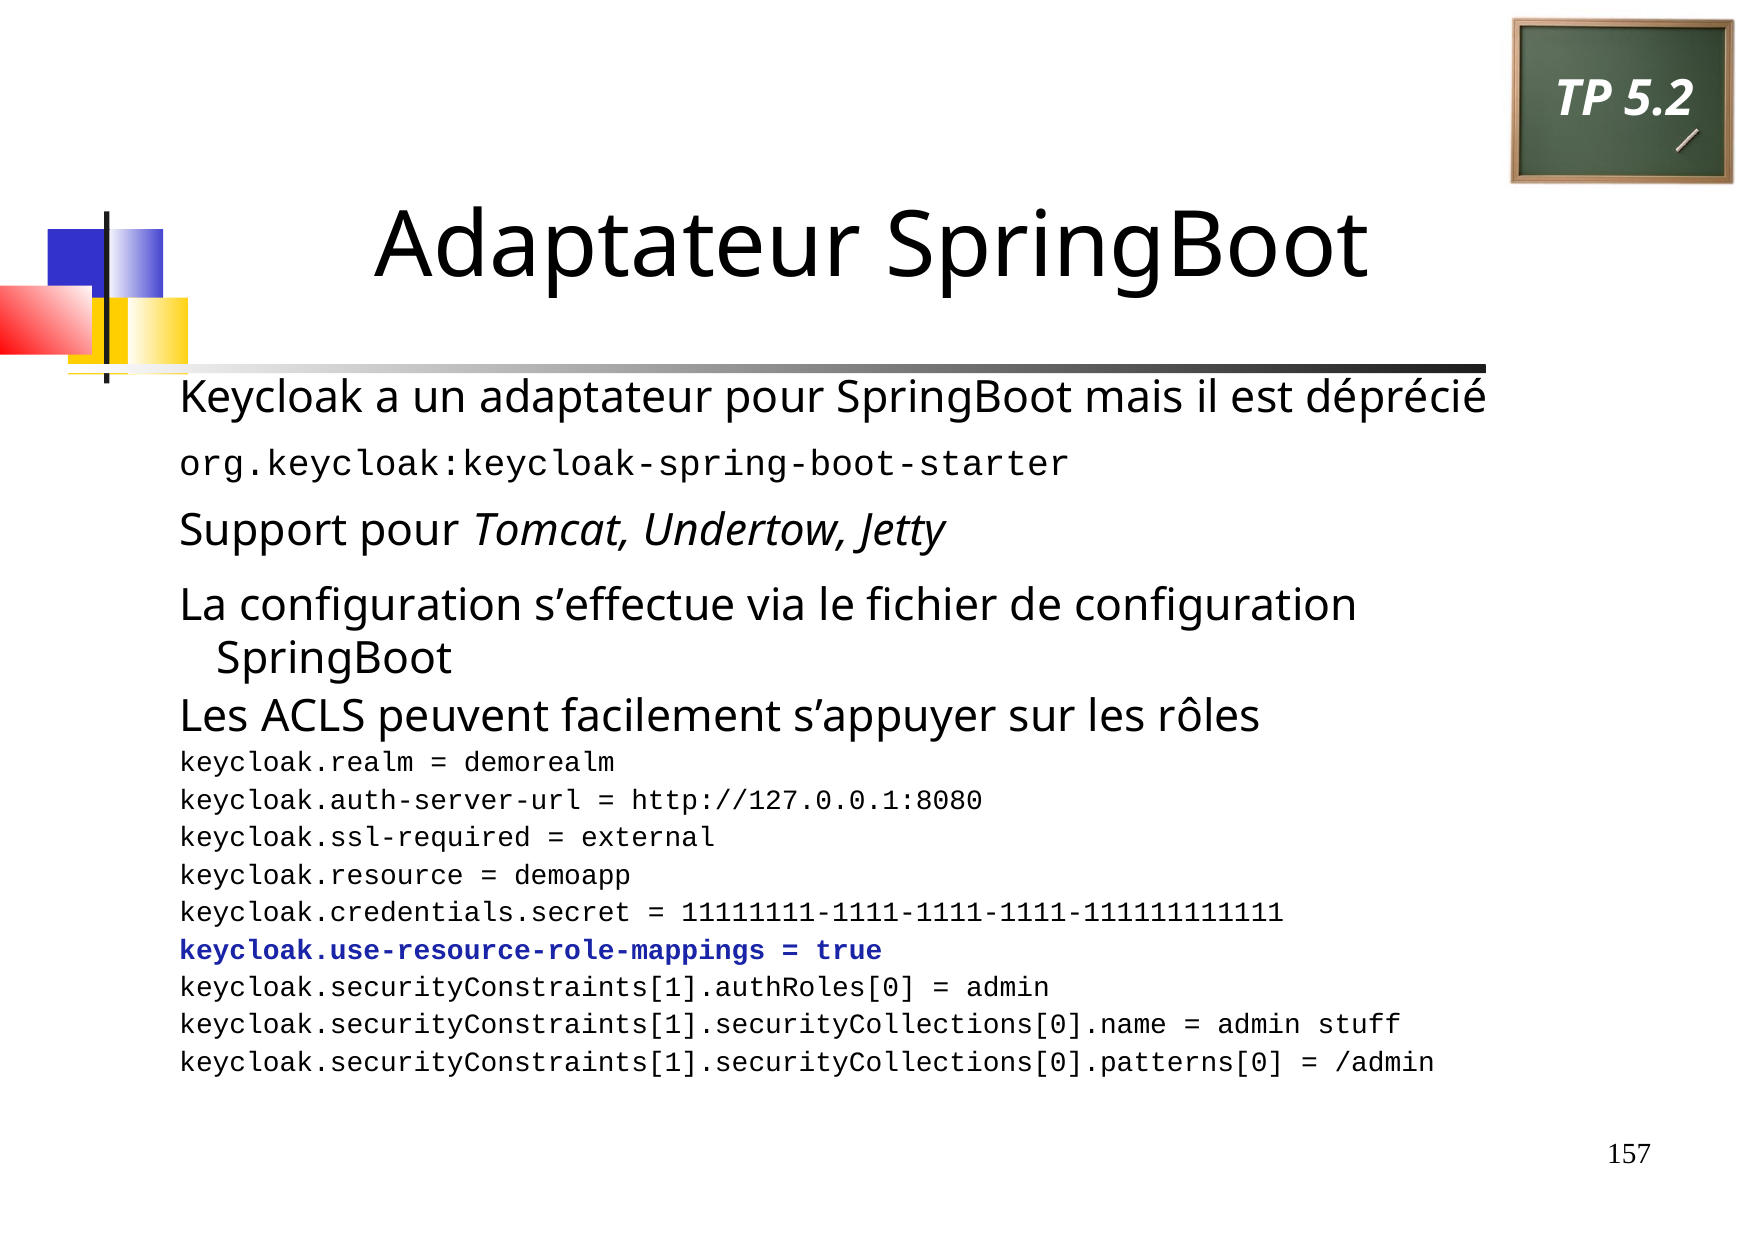

TP 5.2
# Adaptateur SpringBoot
Keycloak a un adaptateur pour SpringBoot mais il est déprécié
org.keycloak:keycloak-spring-boot-starter
Support pour Tomcat, Undertow, Jetty
La configuration s’effectue via le fichier de configuration SpringBoot
Les ACLS peuvent facilement s’appuyer sur les rôles
keycloak.realm = demorealm
keycloak.auth-server-url = http://127.0.0.1:8080
keycloak.ssl-required = external
keycloak.resource = demoapp
keycloak.credentials.secret = 11111111-1111-1111-1111-111111111111
keycloak.use-resource-role-mappings = true
keycloak.securityConstraints[1].authRoles[0] = admin
keycloak.securityConstraints[1].securityCollections[0].name = admin stuff
keycloak.securityConstraints[1].securityCollections[0].patterns[0] = /admin